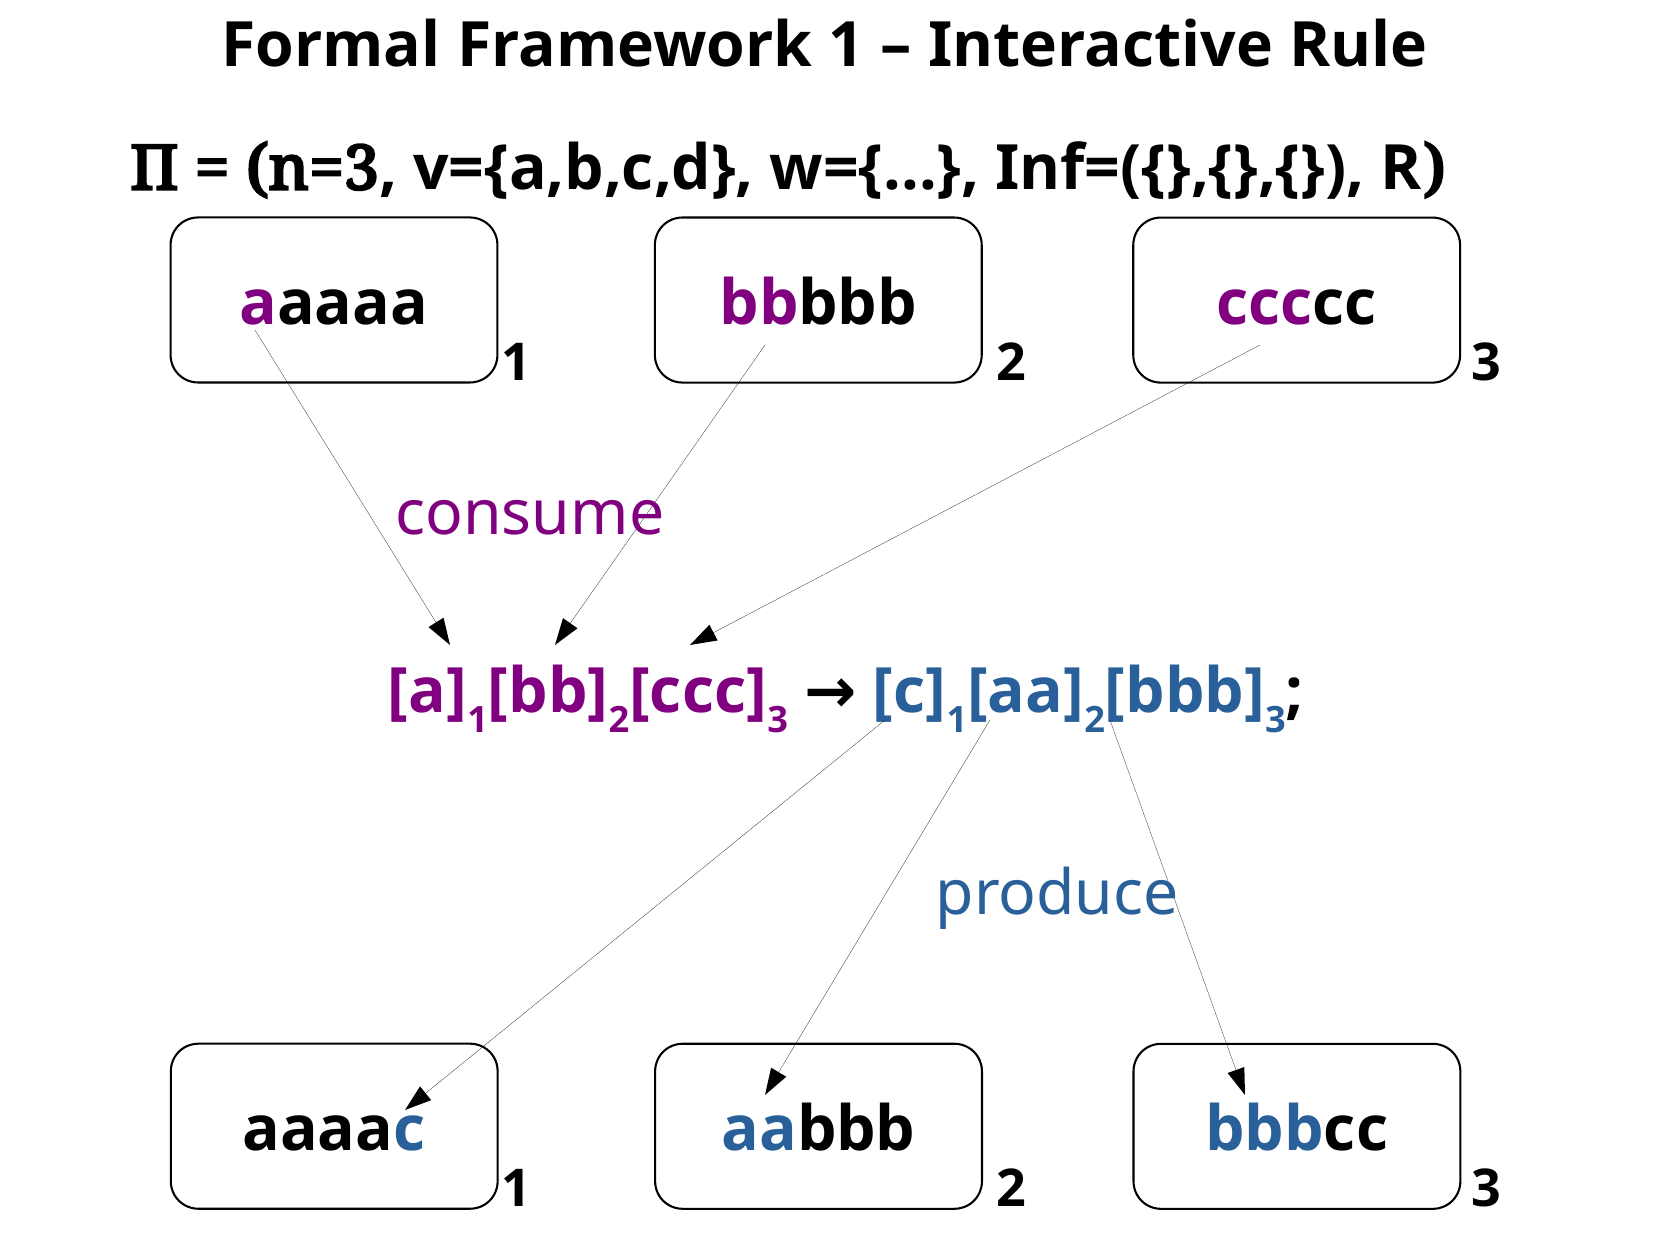

# Formal Framework 1 – Interactive Rule
Π = (n=3, v={a,b,c,d}, w={...}, Inf=({},{},{}), R)
aaaaa
bbbbb
ccccc
1
2
3
consume
[a]1[bb]2[ccc]3 → [c]1[aa]2[bbb]3;
produce
aaaac
aabbb
bbbcc
1
2
3